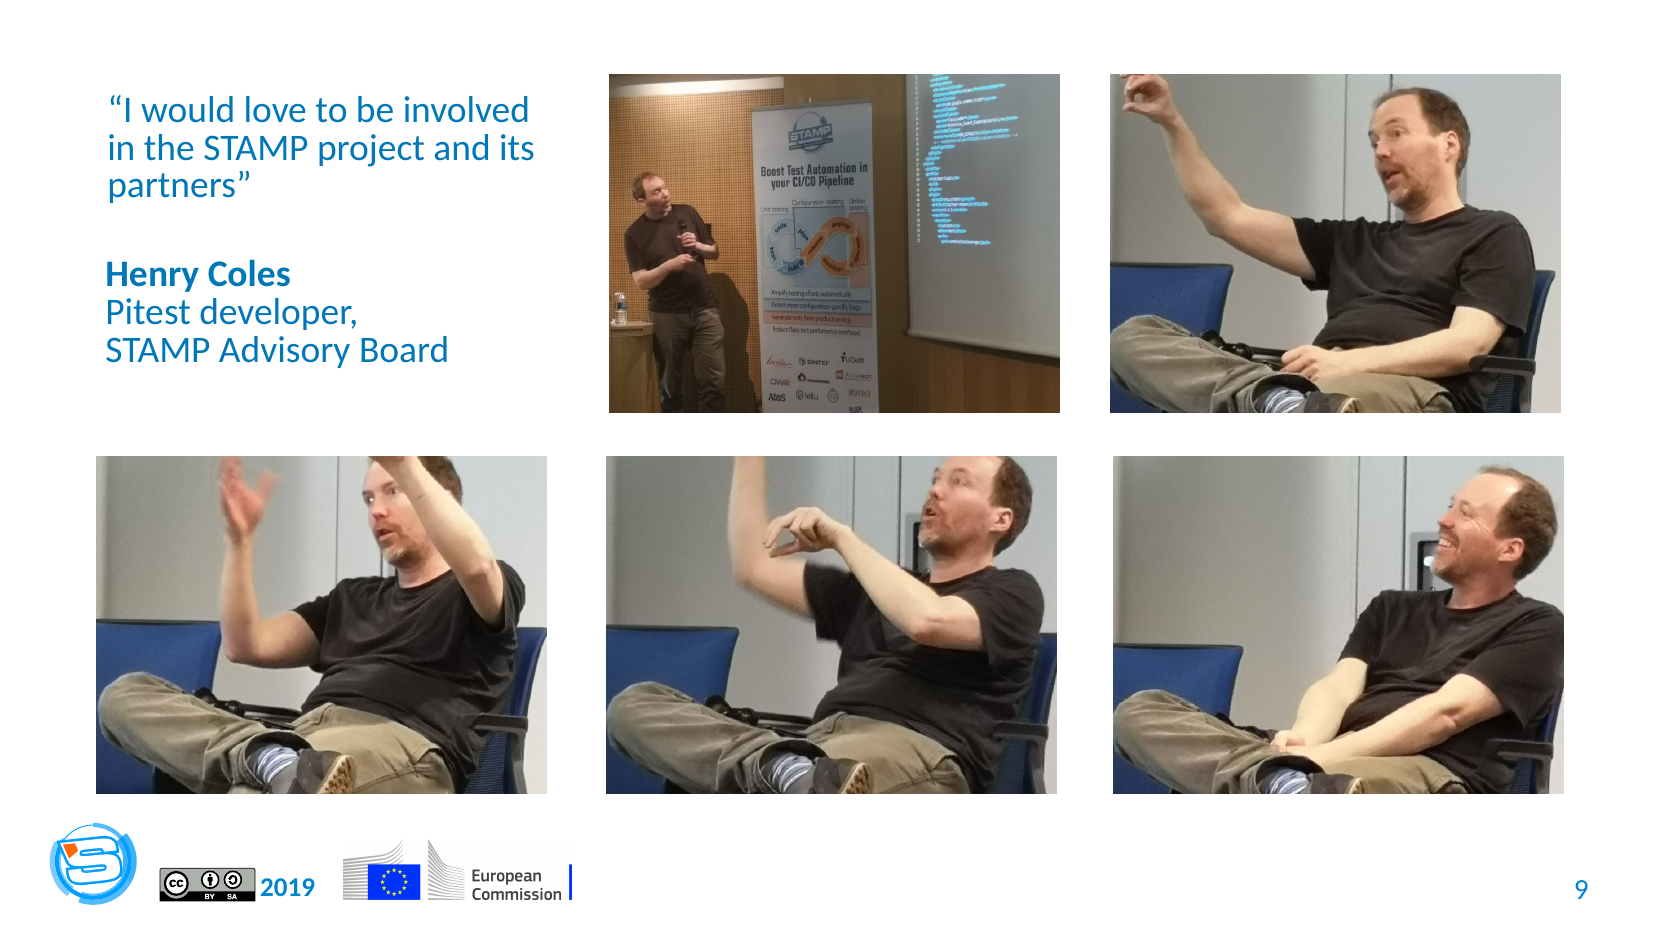

“I would love to be involved in the STAMP project and its partners”
Henry Coles
Pitest developer,
STAMP Advisory Board
9